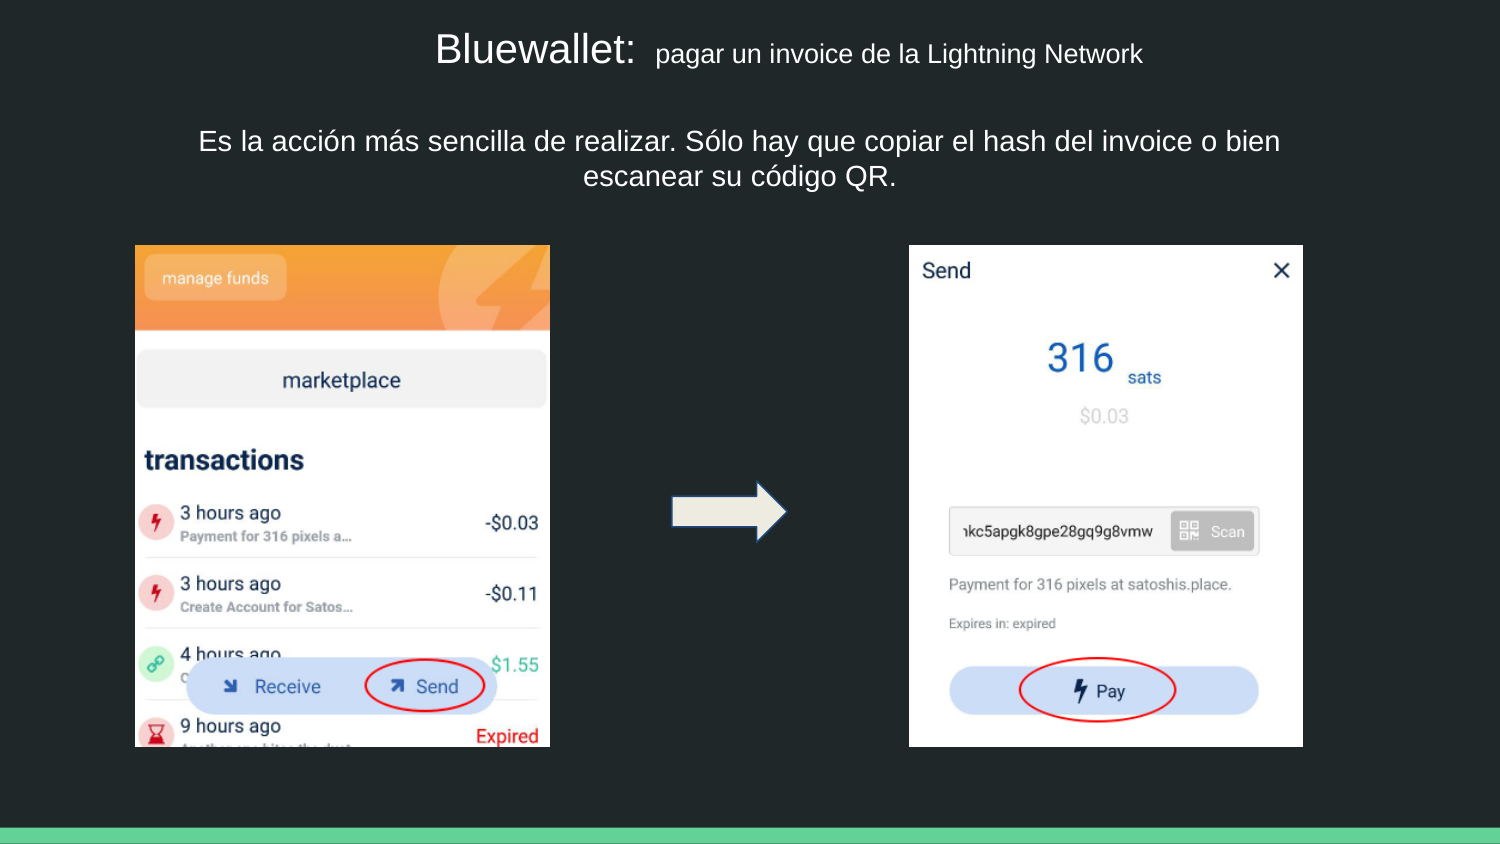

Bluewallet: pagar un invoice de la Lightning Network
Es la acción más sencilla de realizar. Sólo hay que copiar el hash del invoice o bien escanear su código QR.